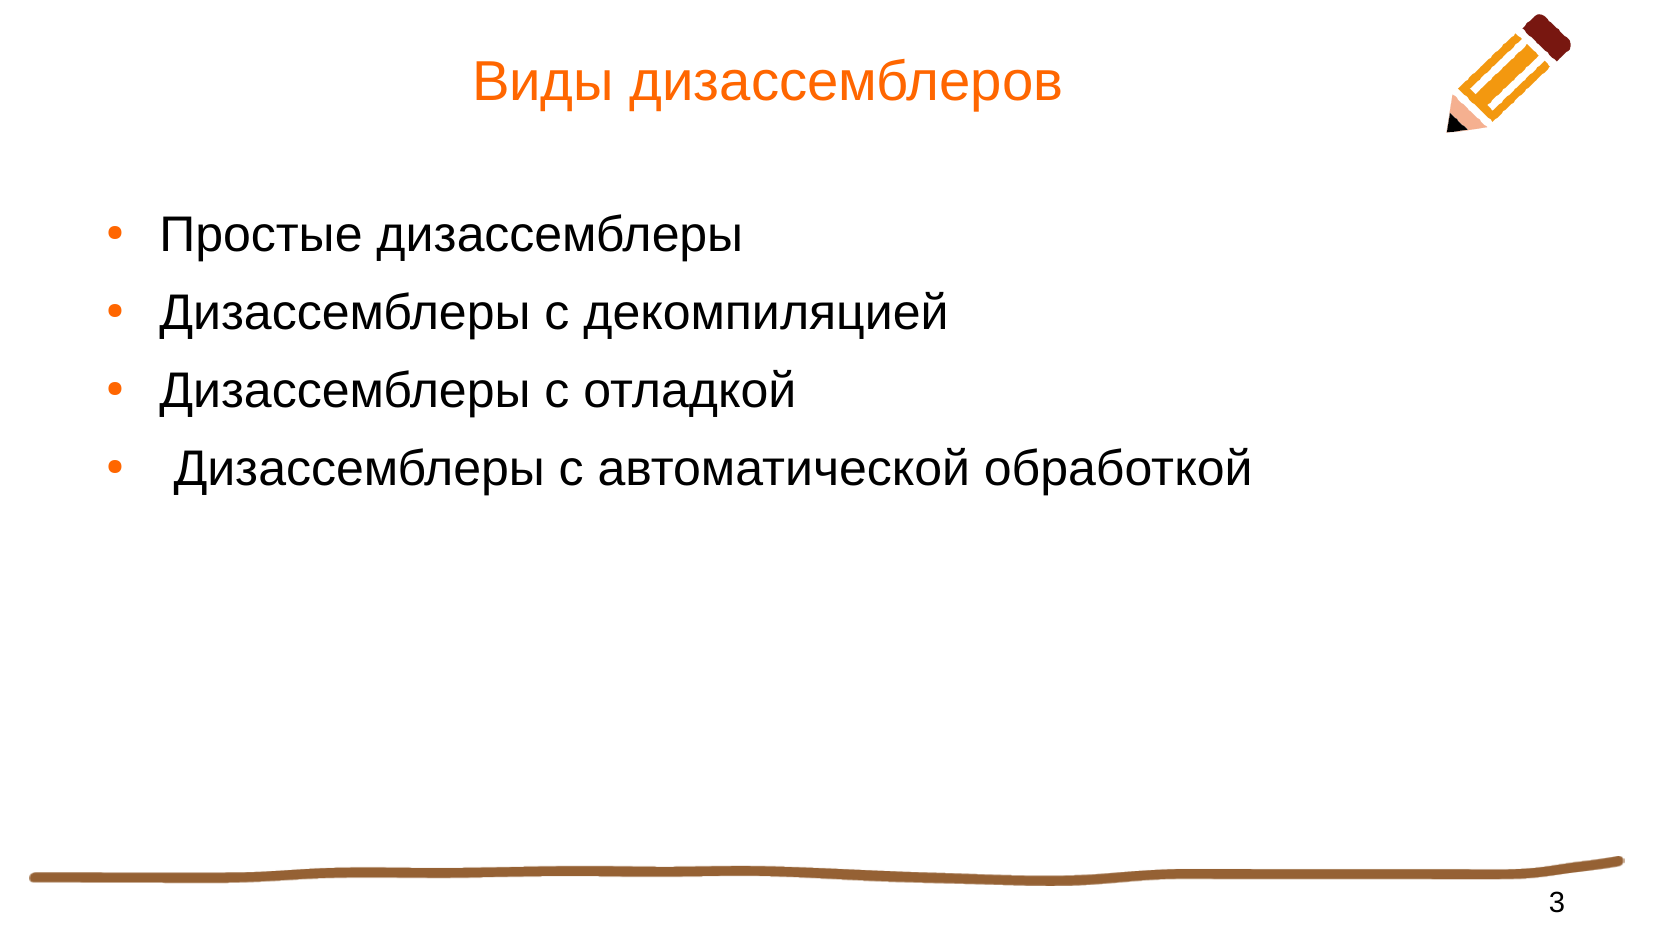

# Виды дизассемблеров
Простые дизассемблеры
Дизассемблеры с декомпиляцией
Дизассемблеры с отладкой
 Дизассемблеры с автоматической обработкой
3